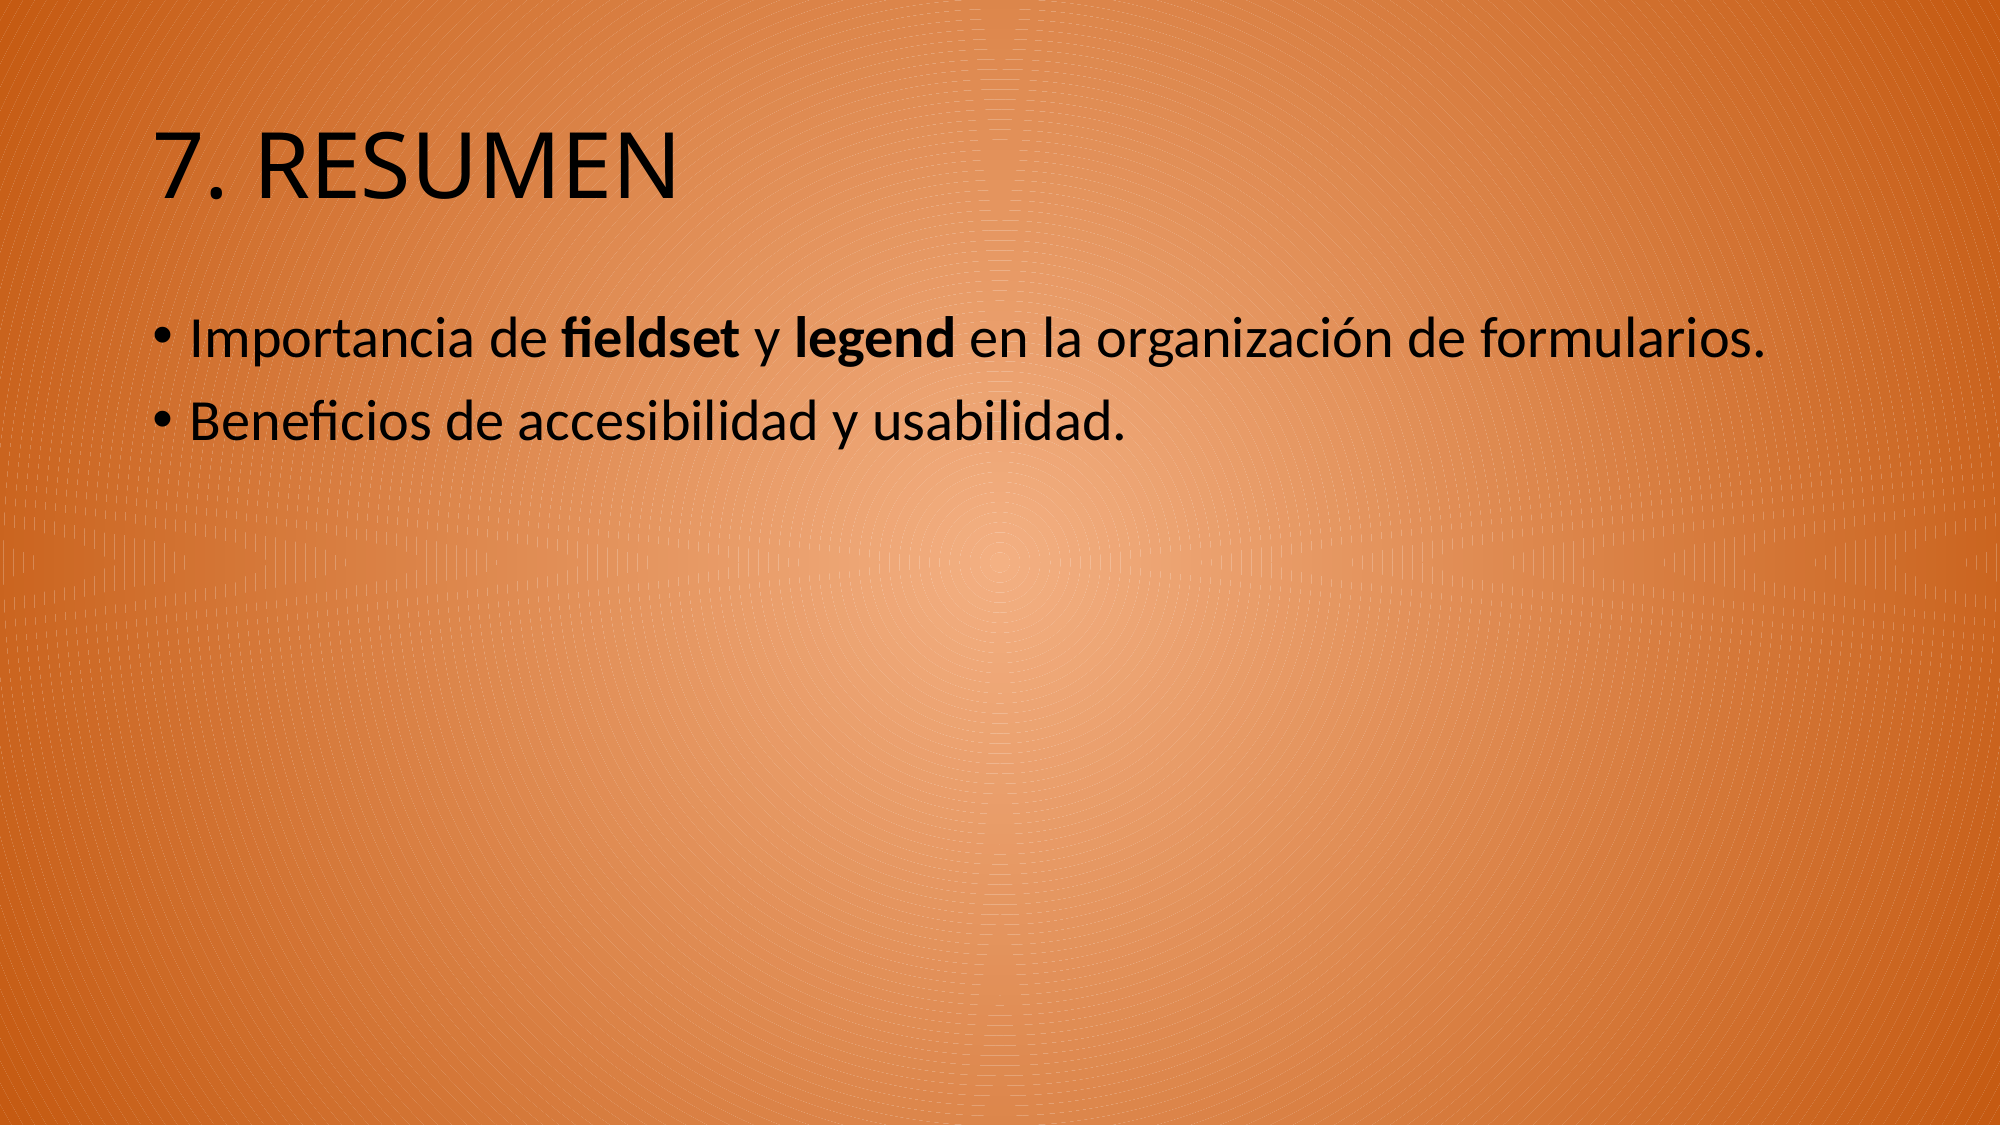

# 7. RESUMEN
Importancia de fieldset y legend en la organización de formularios.
Beneficios de accesibilidad y usabilidad.